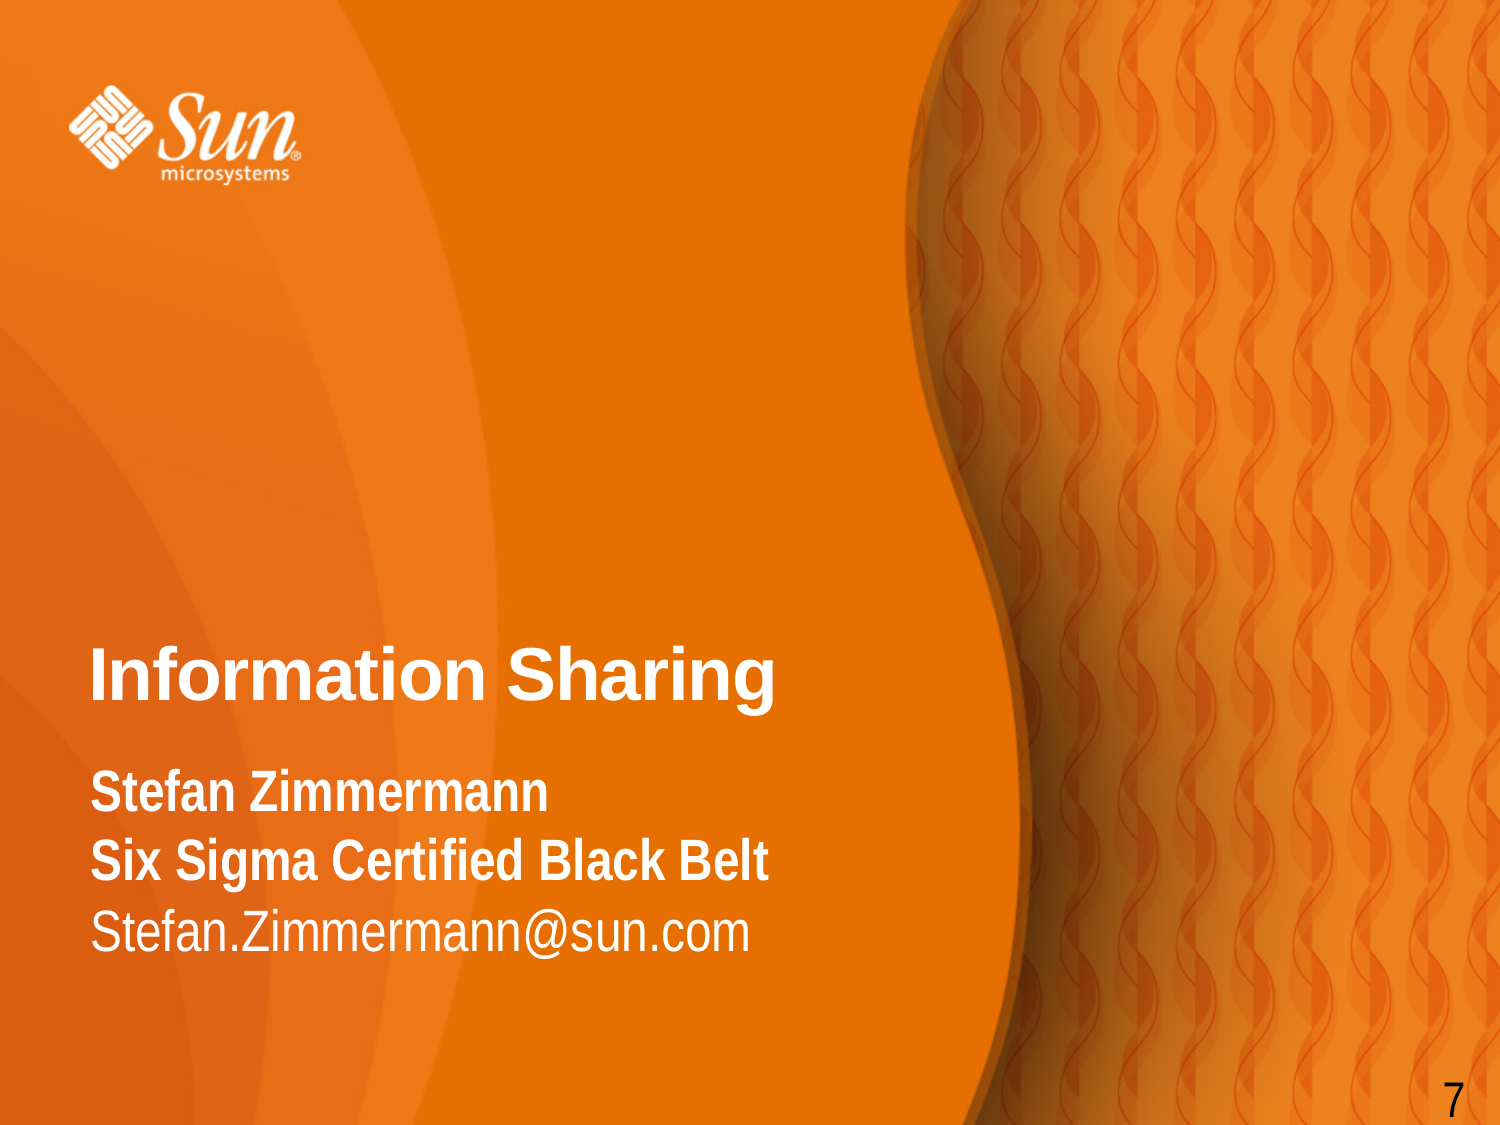

# Information Sharing
Stefan Zimmermann
Six Sigma Certified Black Belt
Stefan.Zimmermann@sun.com